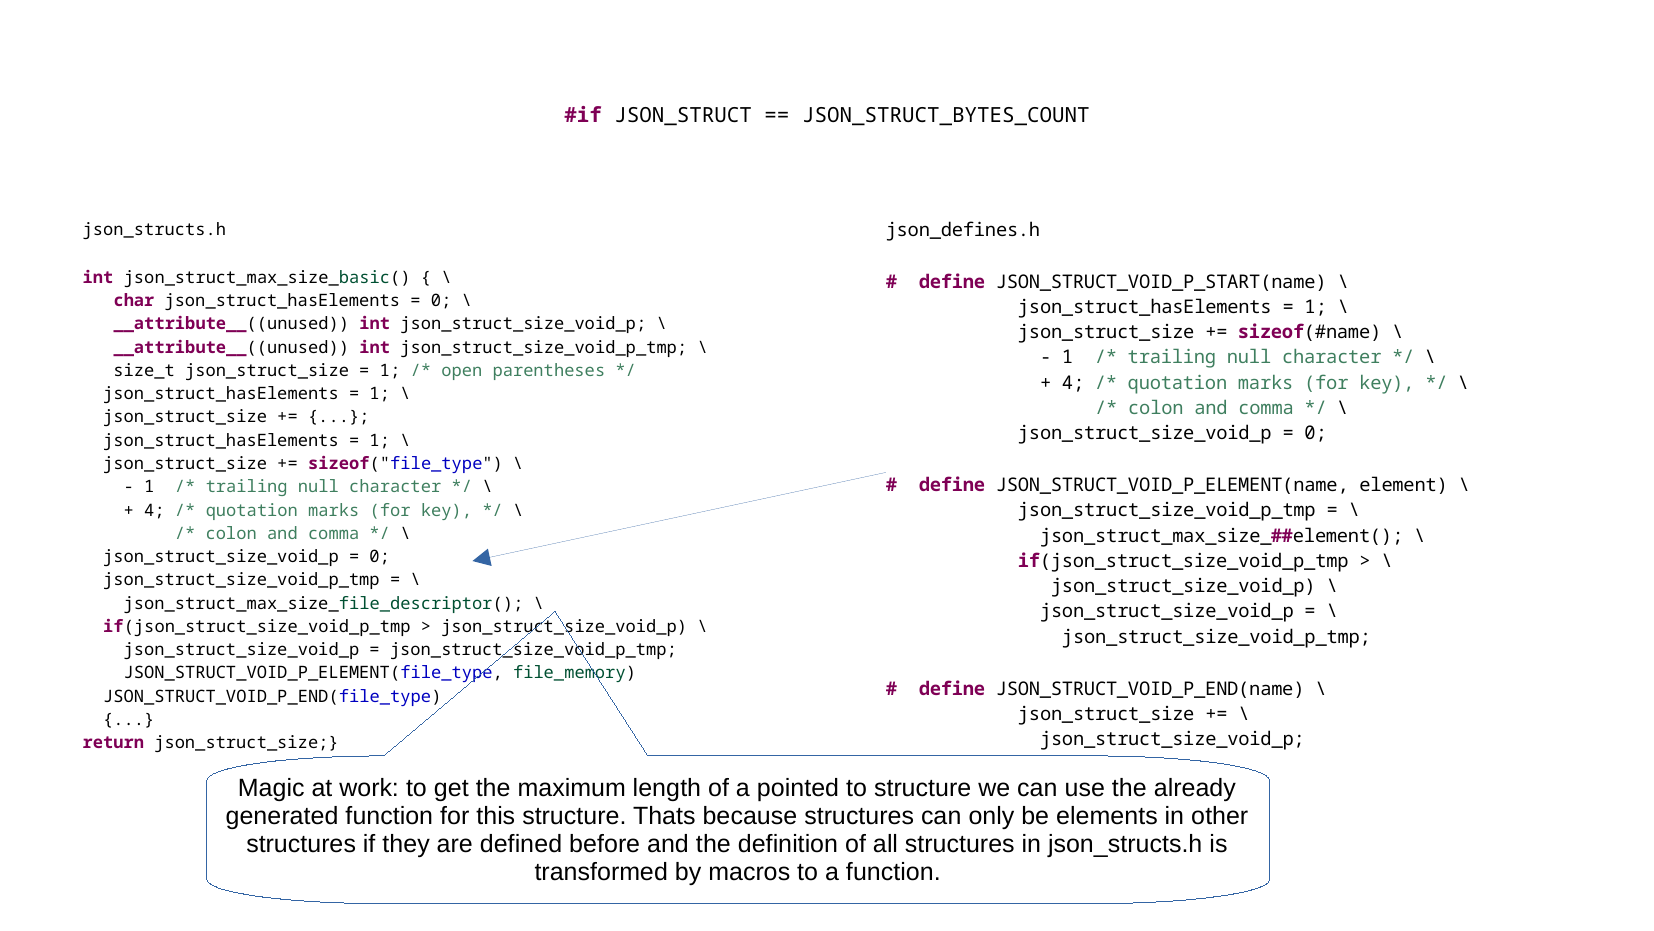

# #if JSON_STRUCT == JSON_STRUCT_BYTES_COUNT
json_defines.h
# define JSON_STRUCT_VOID_P_START(name) \ json_struct_hasElements = 1; \ json_struct_size += sizeof(#name) \ - 1 /* trailing null character */ \ + 4; /* quotation marks (for key), */ \ /* colon and comma */ \ json_struct_size_void_p = 0;
# define JSON_STRUCT_VOID_P_ELEMENT(name, element) \ json_struct_size_void_p_tmp = \ json_struct_max_size_##element(); \ if(json_struct_size_void_p_tmp > \ json_struct_size_void_p) \ json_struct_size_void_p = \ json_struct_size_void_p_tmp;
# define JSON_STRUCT_VOID_P_END(name) \ json_struct_size += \ json_struct_size_void_p;
json_structs.h
int json_struct_max_size_basic() { \
 char json_struct_hasElements = 0; \
 __attribute__((unused)) int json_struct_size_void_p; \
 __attribute__((unused)) int json_struct_size_void_p_tmp; \
 size_t json_struct_size = 1; /* open parentheses */
 json_struct_hasElements = 1; \
 json_struct_size += {...};
 json_struct_hasElements = 1; \
 json_struct_size += sizeof("file_type") \
 - 1 /* trailing null character */ \
 + 4; /* quotation marks (for key), */ \
 /* colon and comma */ \
 json_struct_size_void_p = 0;
 json_struct_size_void_p_tmp = \
 json_struct_max_size_file_descriptor(); \
 if(json_struct_size_void_p_tmp > json_struct_size_void_p) \
 json_struct_size_void_p = json_struct_size_void_p_tmp;
 JSON_STRUCT_VOID_P_ELEMENT(file_type, file_memory)
 JSON_STRUCT_VOID_P_END(file_type)
 {...}
return json_struct_size;}
Magic at work: to get the maximum length of a pointed to structure we can use the already
generated function for this structure. Thats because structures can only be elements in other
structures if they are defined before and the definition of all structures in json_structs.h is
transformed by macros to a function.